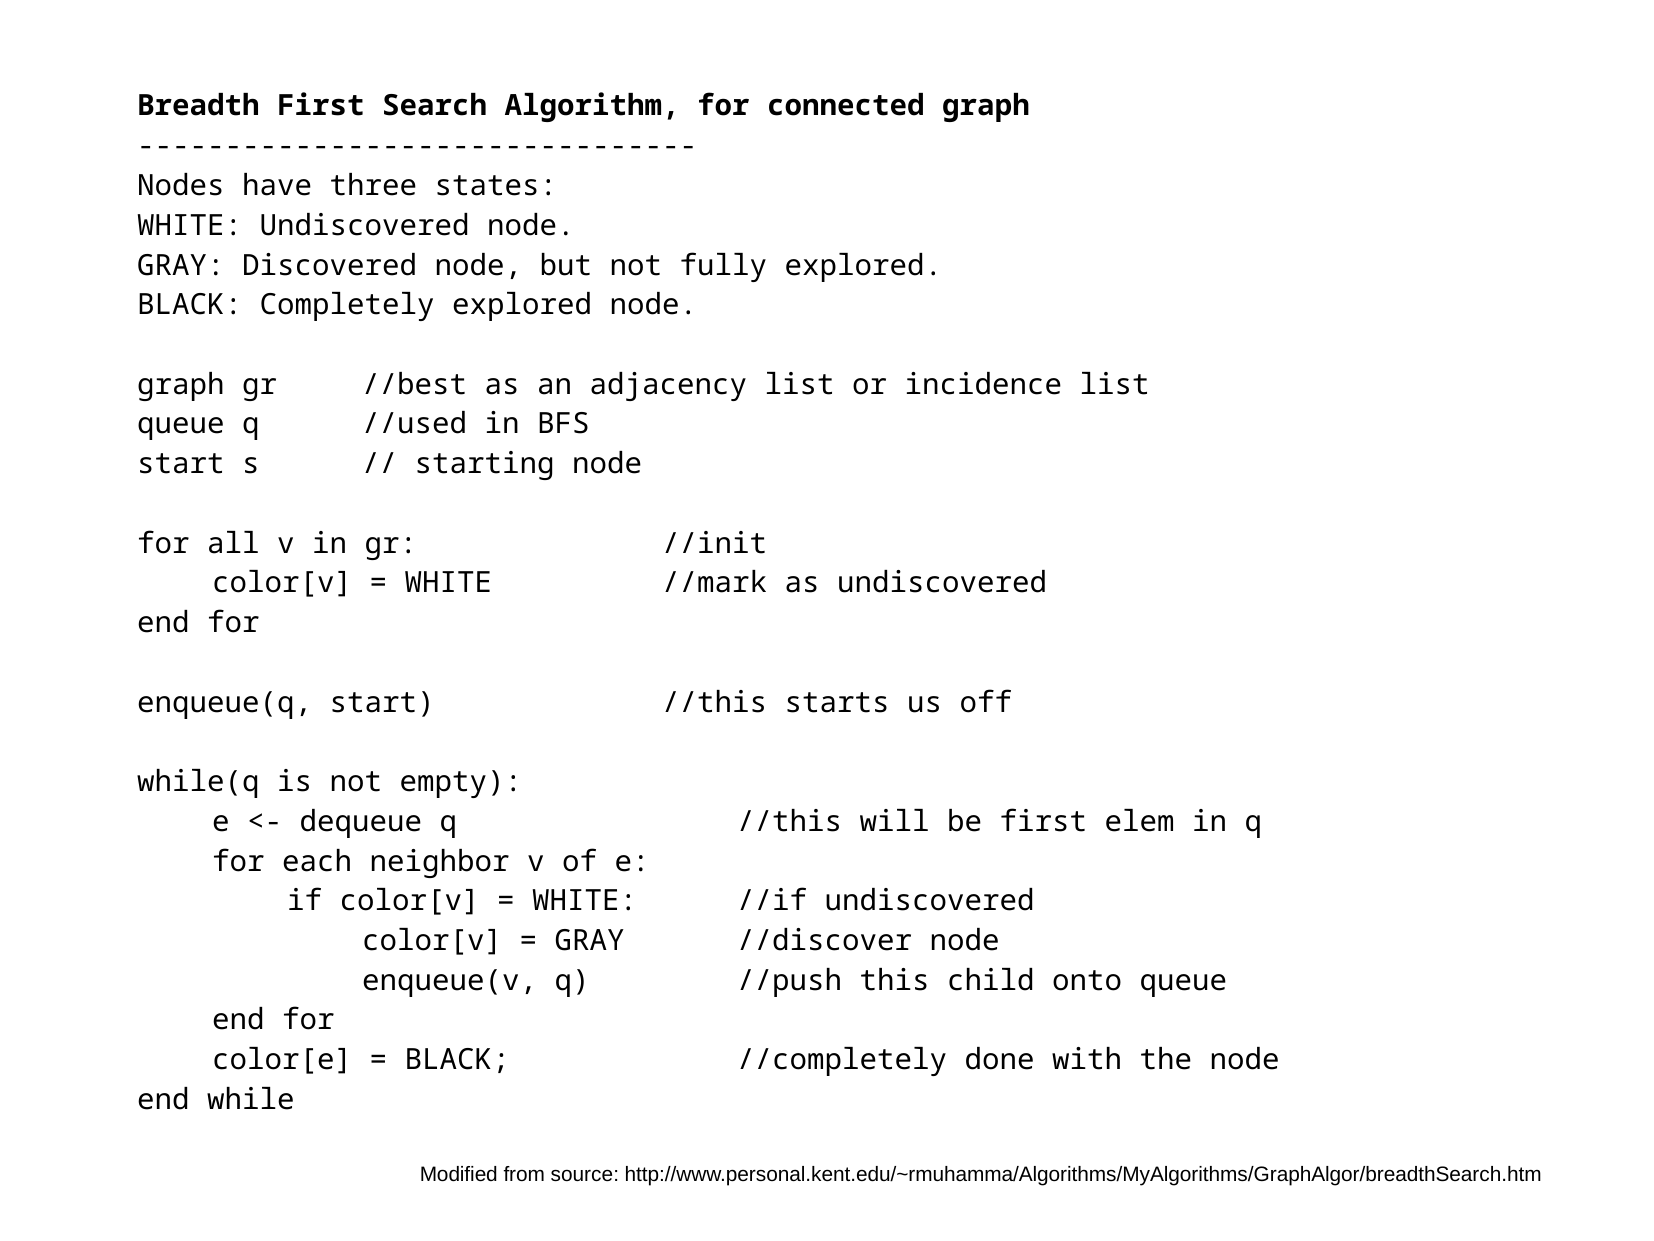

Breadth First Search Algorithm, for connected graph
--------------------------------
Nodes have three states:
WHITE: Undiscovered node.
GRAY: Discovered node, but not fully explored.
BLACK: Completely explored node.
graph gr		//best as an adjacency list or incidence list
queue q		//used in BFS
start s		// starting node
for all v in gr:				//init
	color[v] = WHITE			//mark as undiscovered
end for
enqueue(q, start)				//this starts us off
while(q is not empty):
	e <- dequeue q				//this will be first elem in q
	for each neighbor v of e:
		if color[v] = WHITE:		//if undiscovered
			color[v] = GRAY		//discover node
			enqueue(v, q)		//push this child onto queue
	end for
	color[e] = BLACK;				//completely done with the node
end while
Modified from source: http://www.personal.kent.edu/~rmuhamma/Algorithms/MyAlgorithms/GraphAlgor/breadthSearch.htm